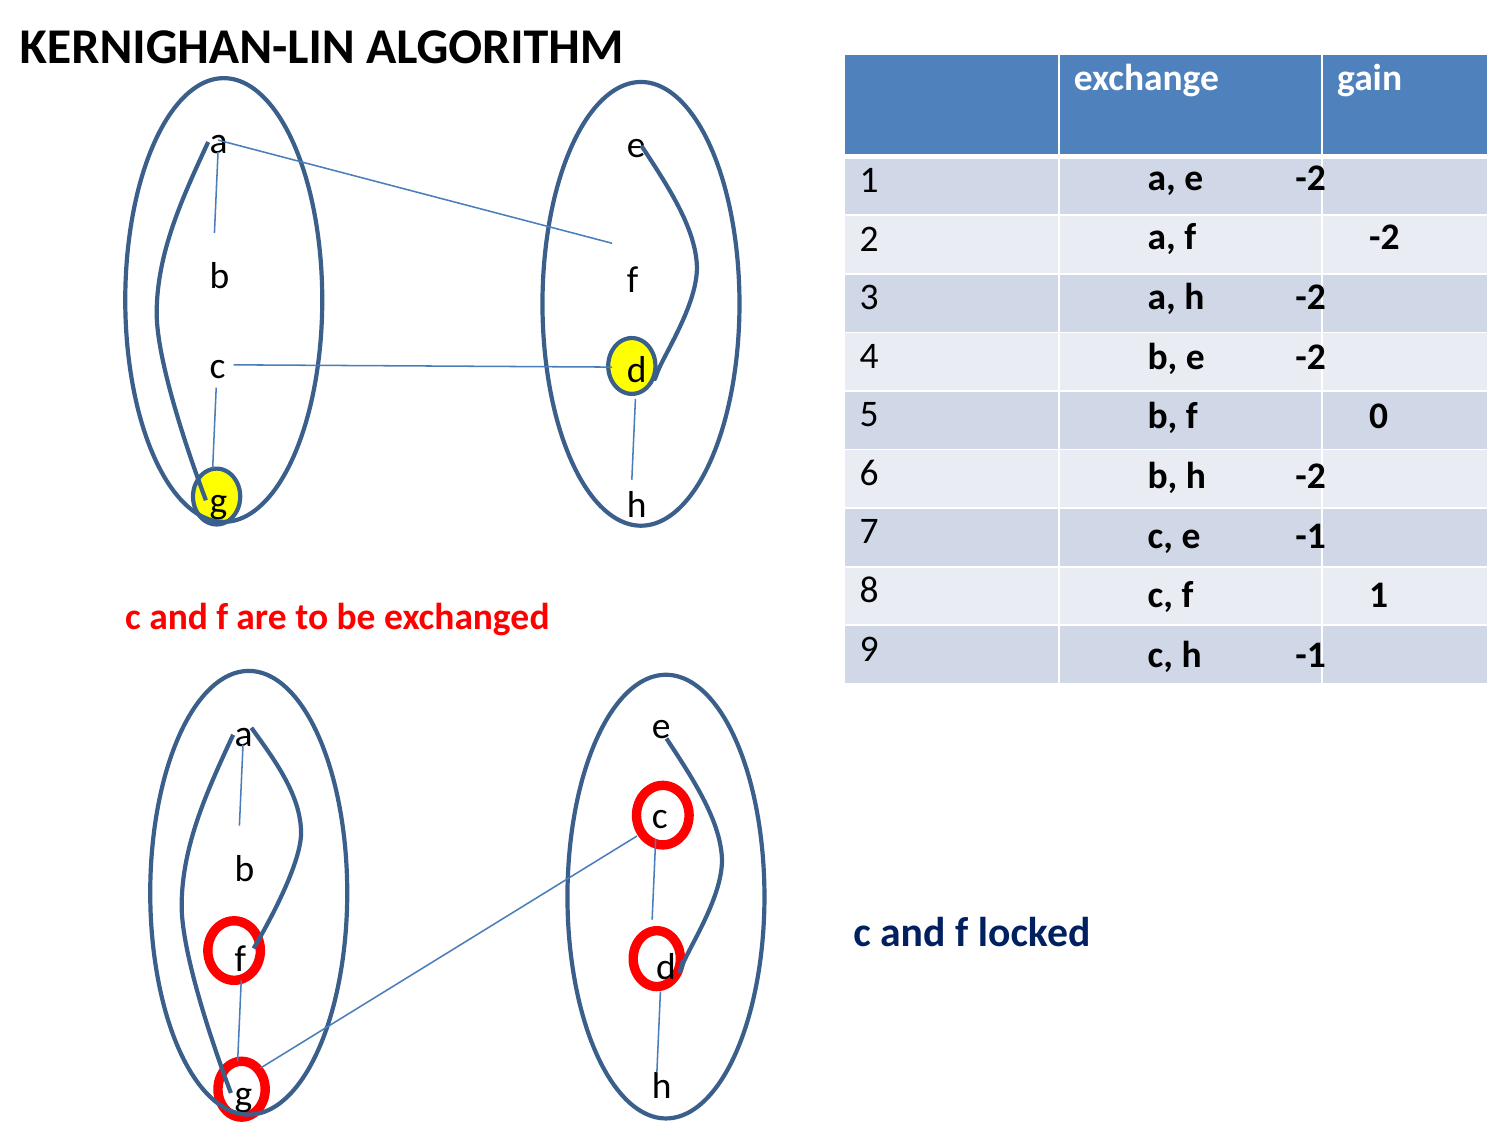

KERNIGHAN-LIN ALGORITHM
| | exchange | gain |
| --- | --- | --- |
| 1 | | |
| 2 | | |
| 3 | | |
| 4 | | |
| 5 | | |
| 6 | | |
| 7 | | |
| 8 | | |
| 9 | | |
a
b
c
g
e
f
d
h
a, e	 	-2
a, f			-2
a, h		-2
b, e		-2
b, f			0
b, h		-2
c, e		-1
c, f			1
c, h		-1
c and f are to be exchanged
d
e
c
h
a
b
f
g
c and f locked